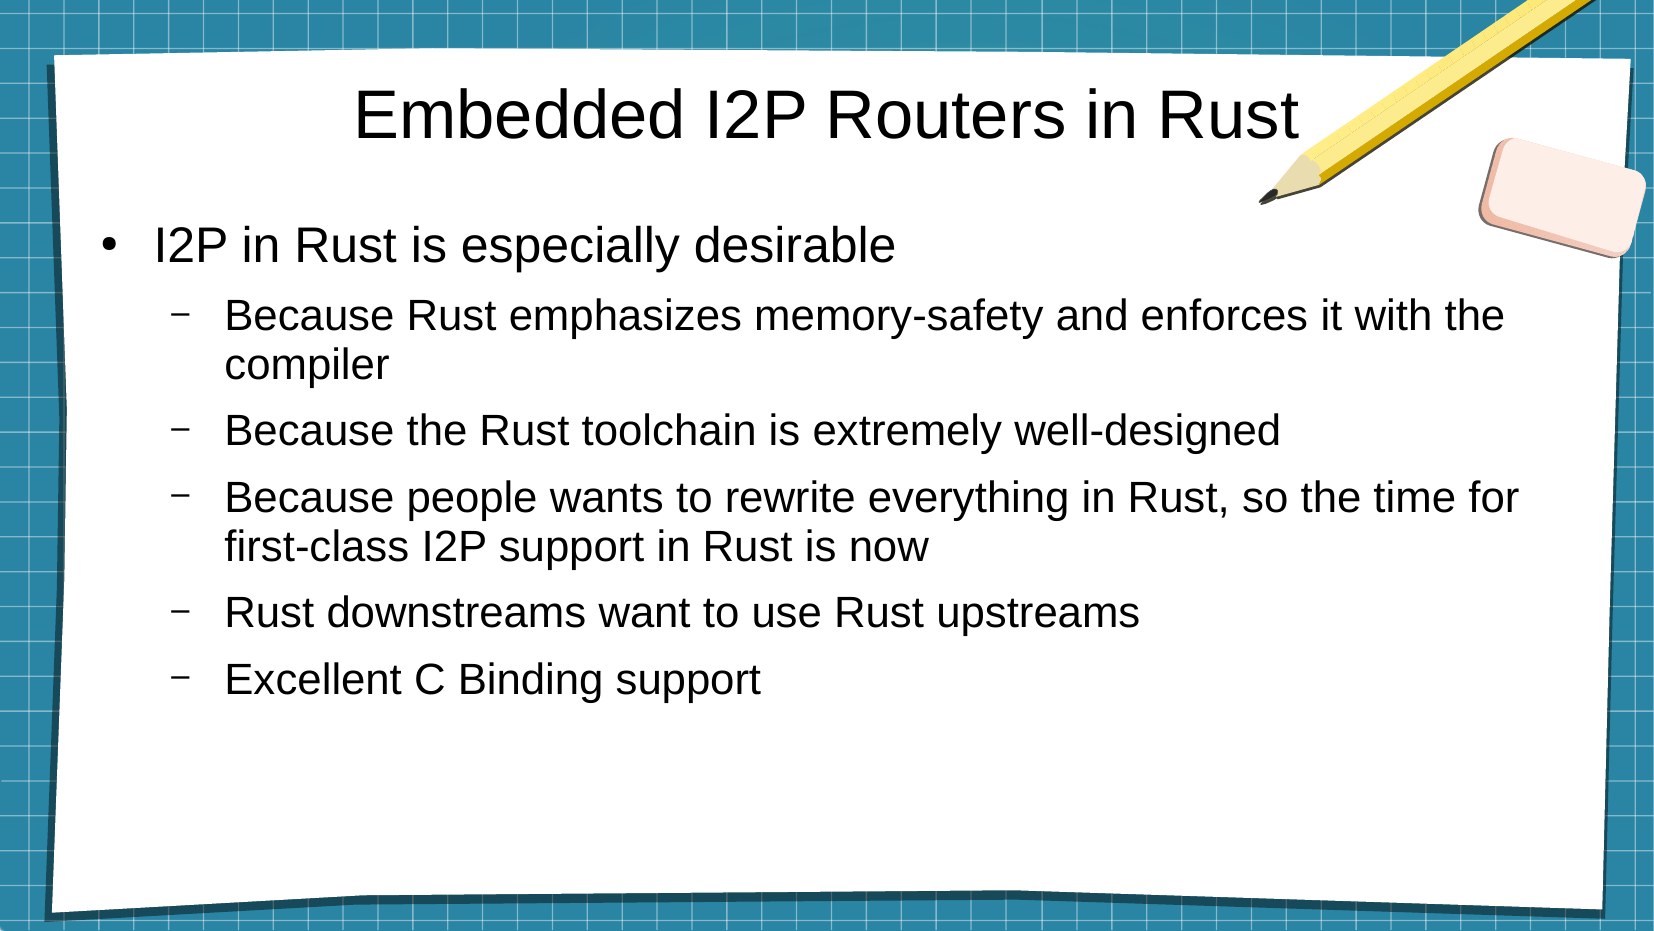

# Embedded I2P Routers in Rust
I2P in Rust is especially desirable
Because Rust emphasizes memory-safety and enforces it with the compiler
Because the Rust toolchain is extremely well-designed
Because people wants to rewrite everything in Rust, so the time for first-class I2P support in Rust is now
Rust downstreams want to use Rust upstreams
Excellent C Binding support